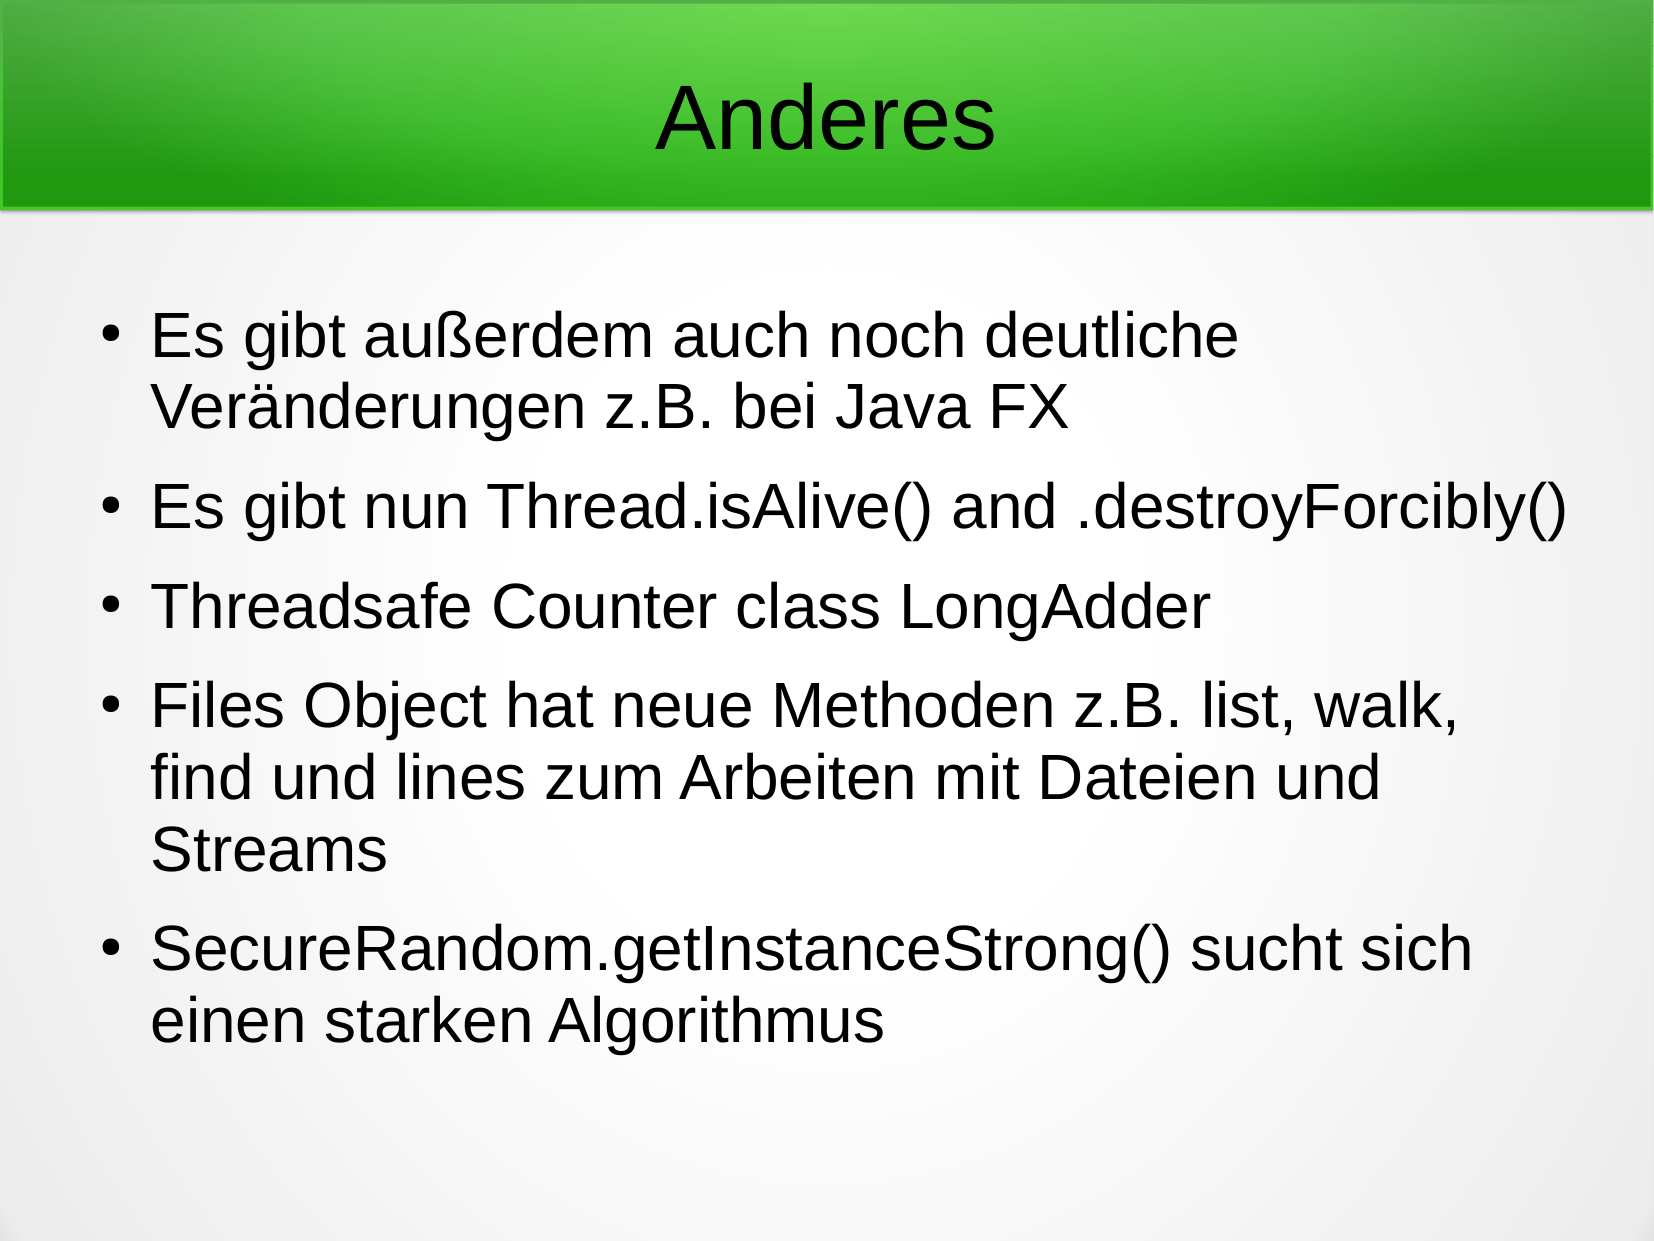

# Anderes
Es gibt außerdem auch noch deutliche Veränderungen z.B. bei Java FX
Es gibt nun Thread.isAlive() and .destroyForcibly()
Threadsafe Counter class LongAdder
Files Object hat neue Methoden z.B. list, walk, find und lines zum Arbeiten mit Dateien und Streams
SecureRandom.getInstanceStrong() sucht sich einen starken Algorithmus